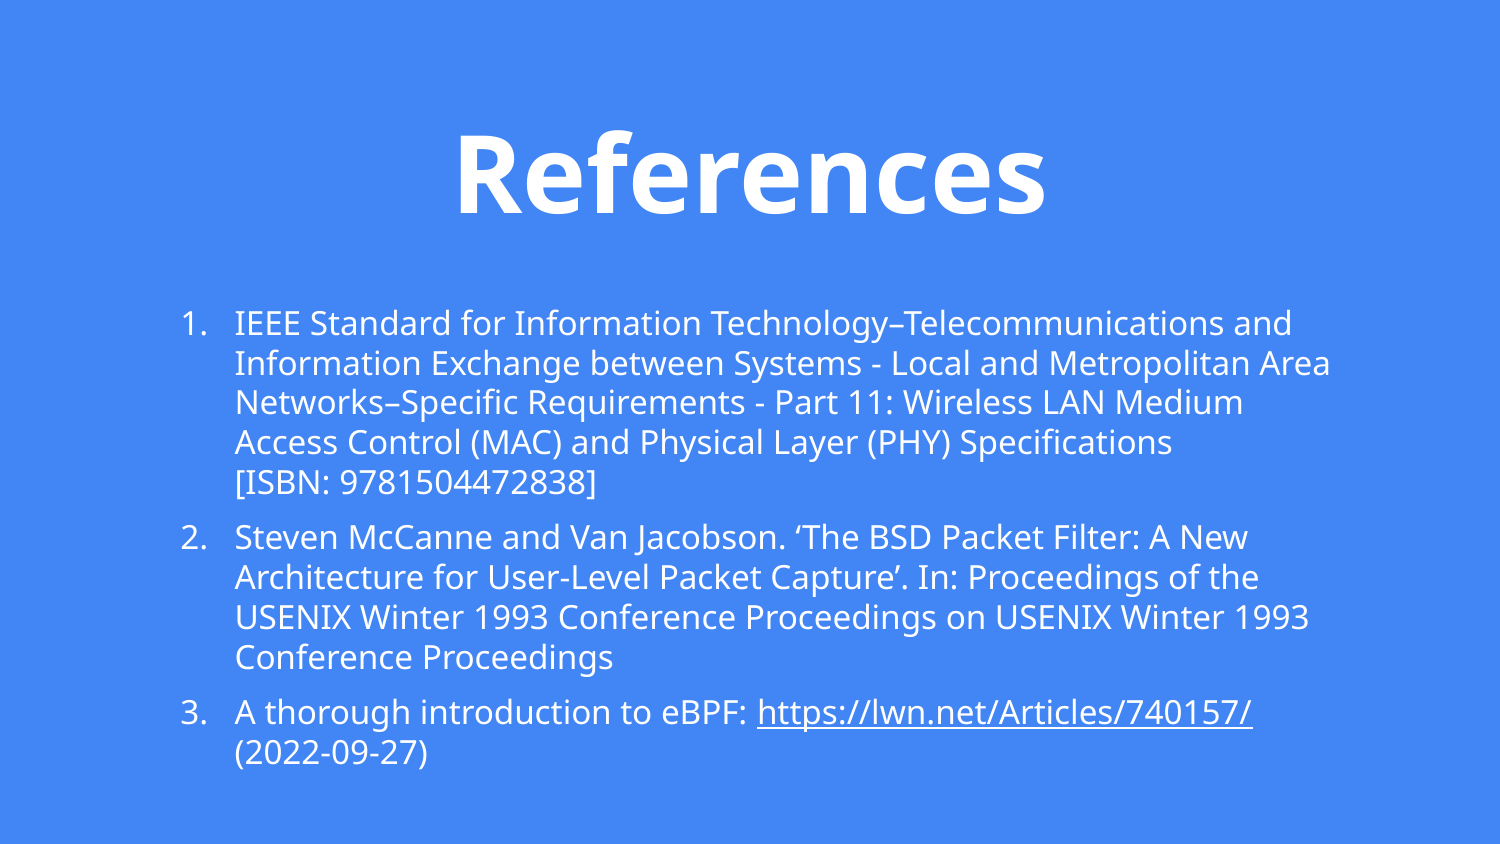

# References
IEEE Standard for Information Technology–Telecommunications and Information Exchange between Systems - Local and Metropolitan Area Networks–Specific Requirements - Part 11: Wireless LAN Medium Access Control (MAC) and Physical Layer (PHY) Specifications
[ISBN: 9781504472838]
Steven McCanne and Van Jacobson. ‘The BSD Packet Filter: A New Architecture for User-Level Packet Capture’. In: Proceedings of the USENIX Winter 1993 Conference Proceedings on USENIX Winter 1993 Conference Proceedings
A thorough introduction to eBPF: https://lwn.net/Articles/740157/ (2022-09-27)